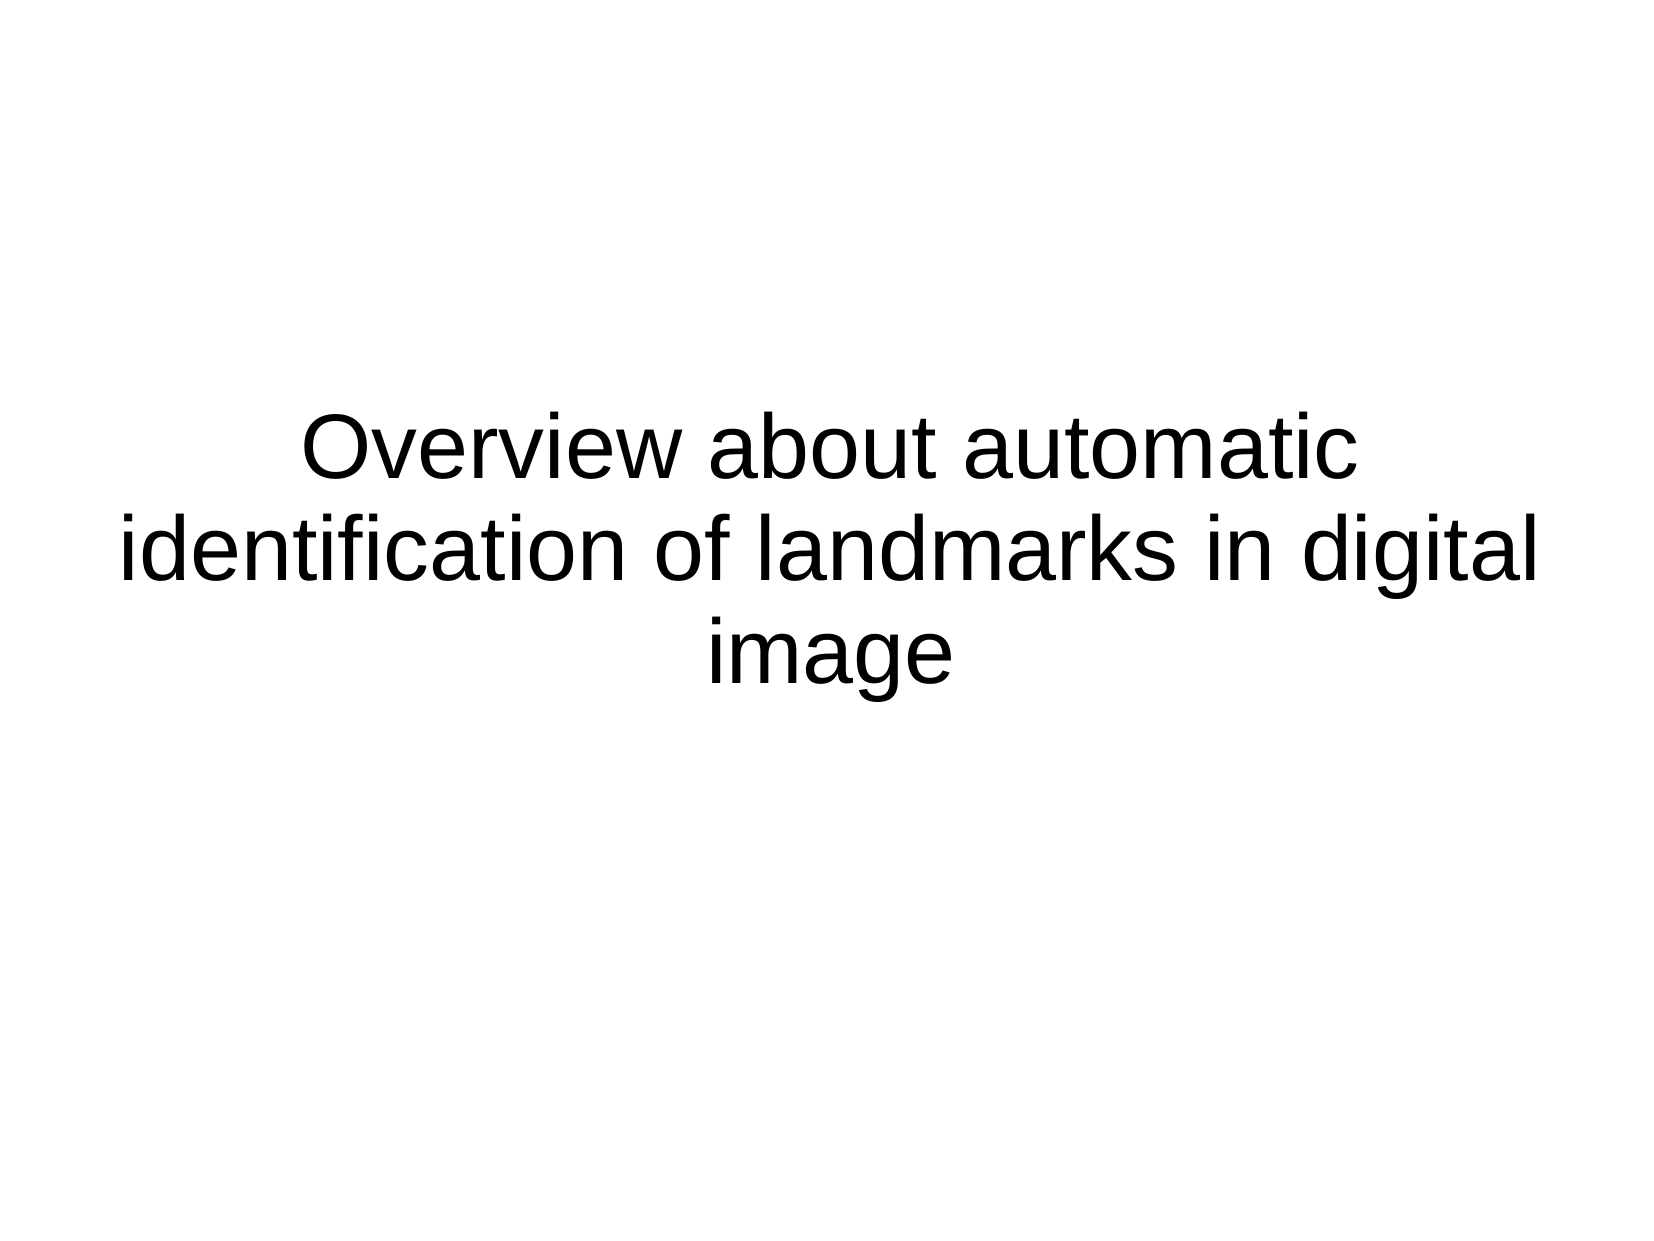

# Overview about automatic identification of landmarks in digital image